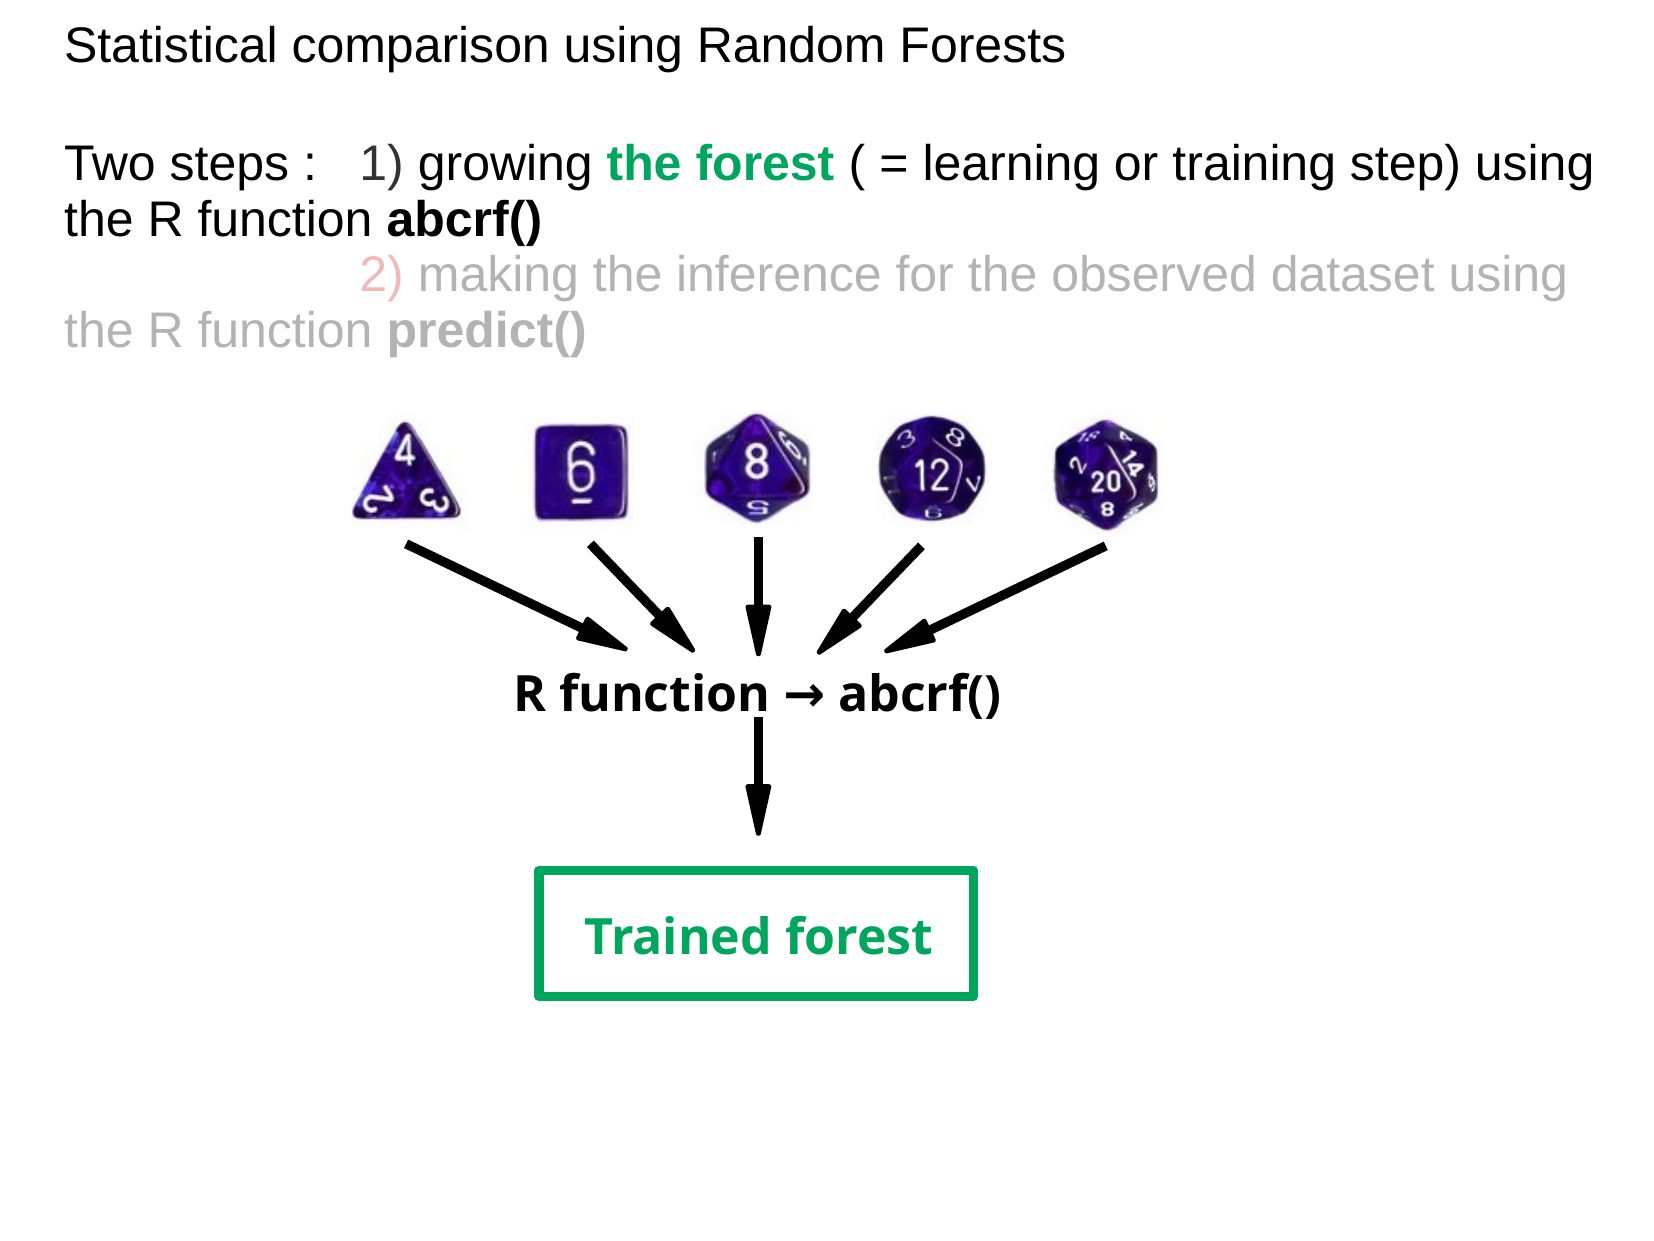

Statistical comparison using Random Forests
Two steps : 	1) growing the forest ( = learning or training step) using the R function abcrf()
				2) making the inference for the observed dataset using the R function predict()
R function → abcrf()
Trained forest